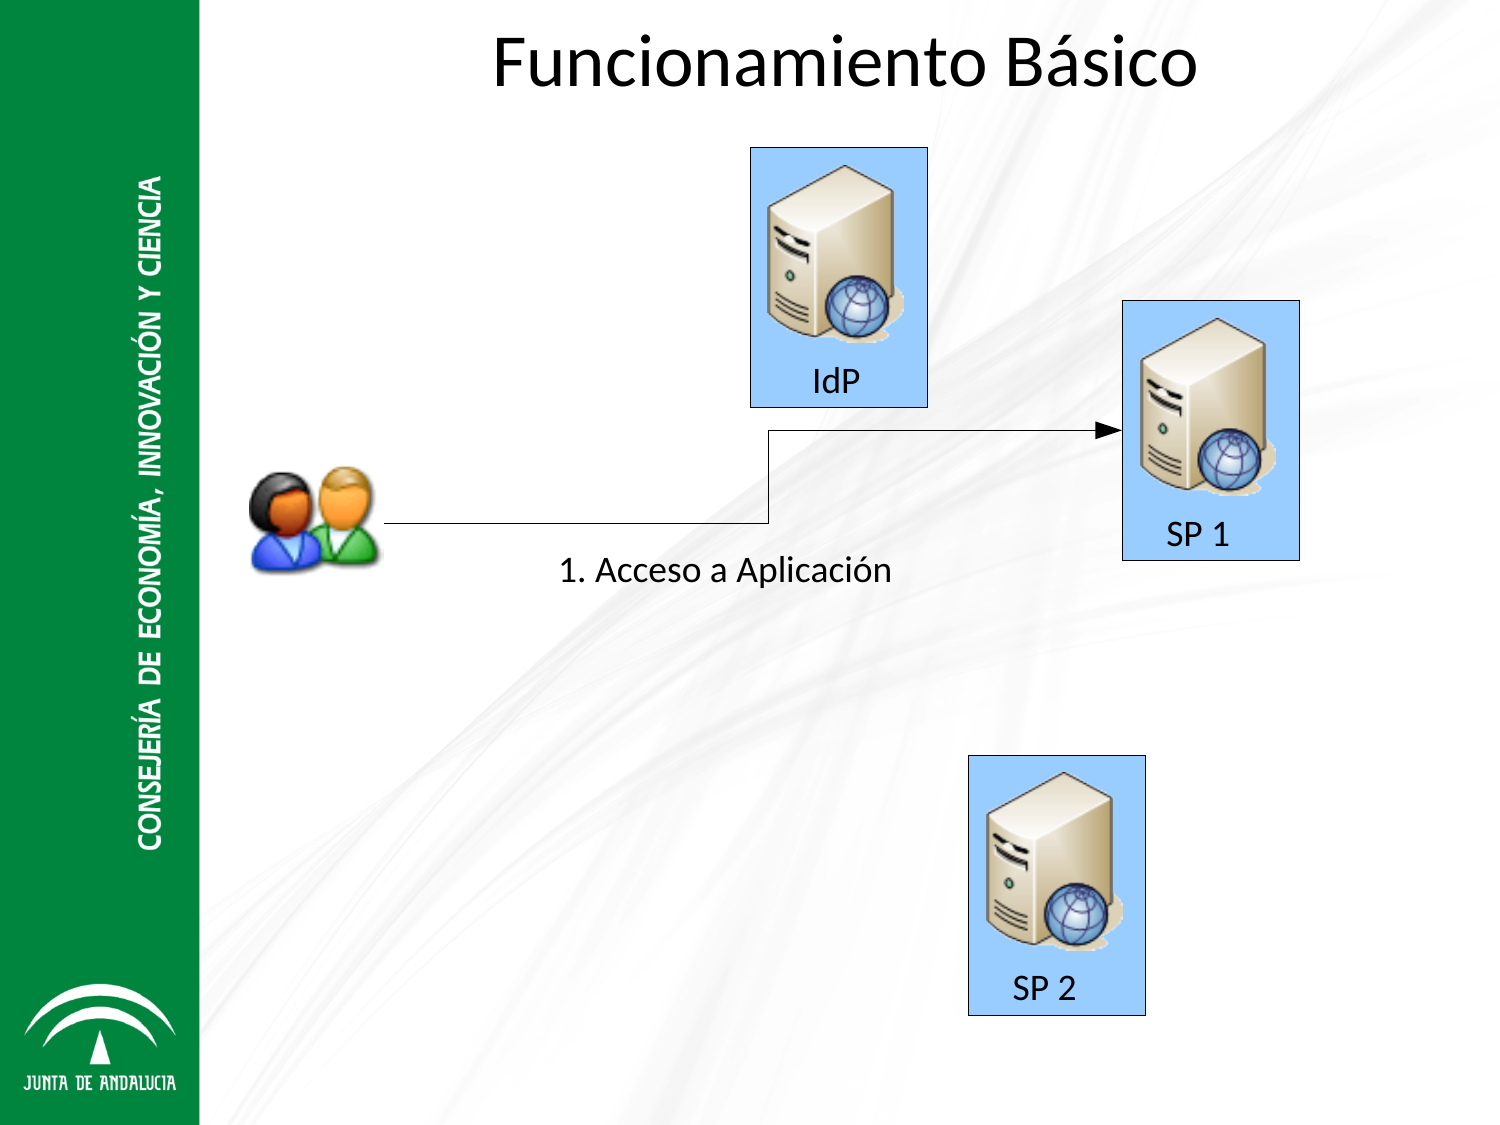

# Funcionamiento Básico
IdP
SP 1
1. Acceso a Aplicación
SP 2